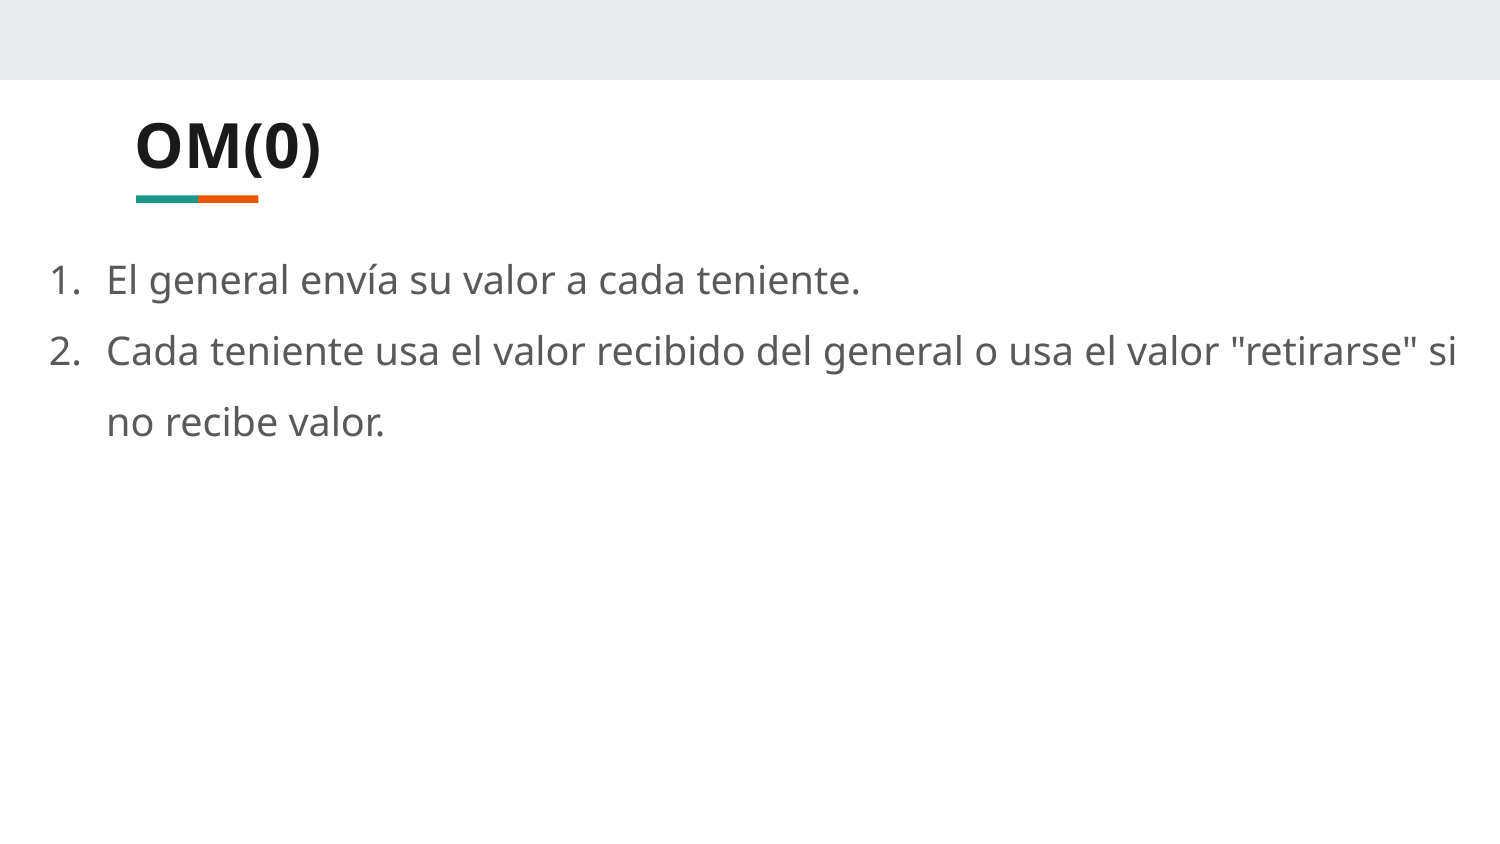

# OM(0)
El general envía su valor a cada teniente.
Cada teniente usa el valor recibido del general o usa el valor "retirarse" si no recibe valor.